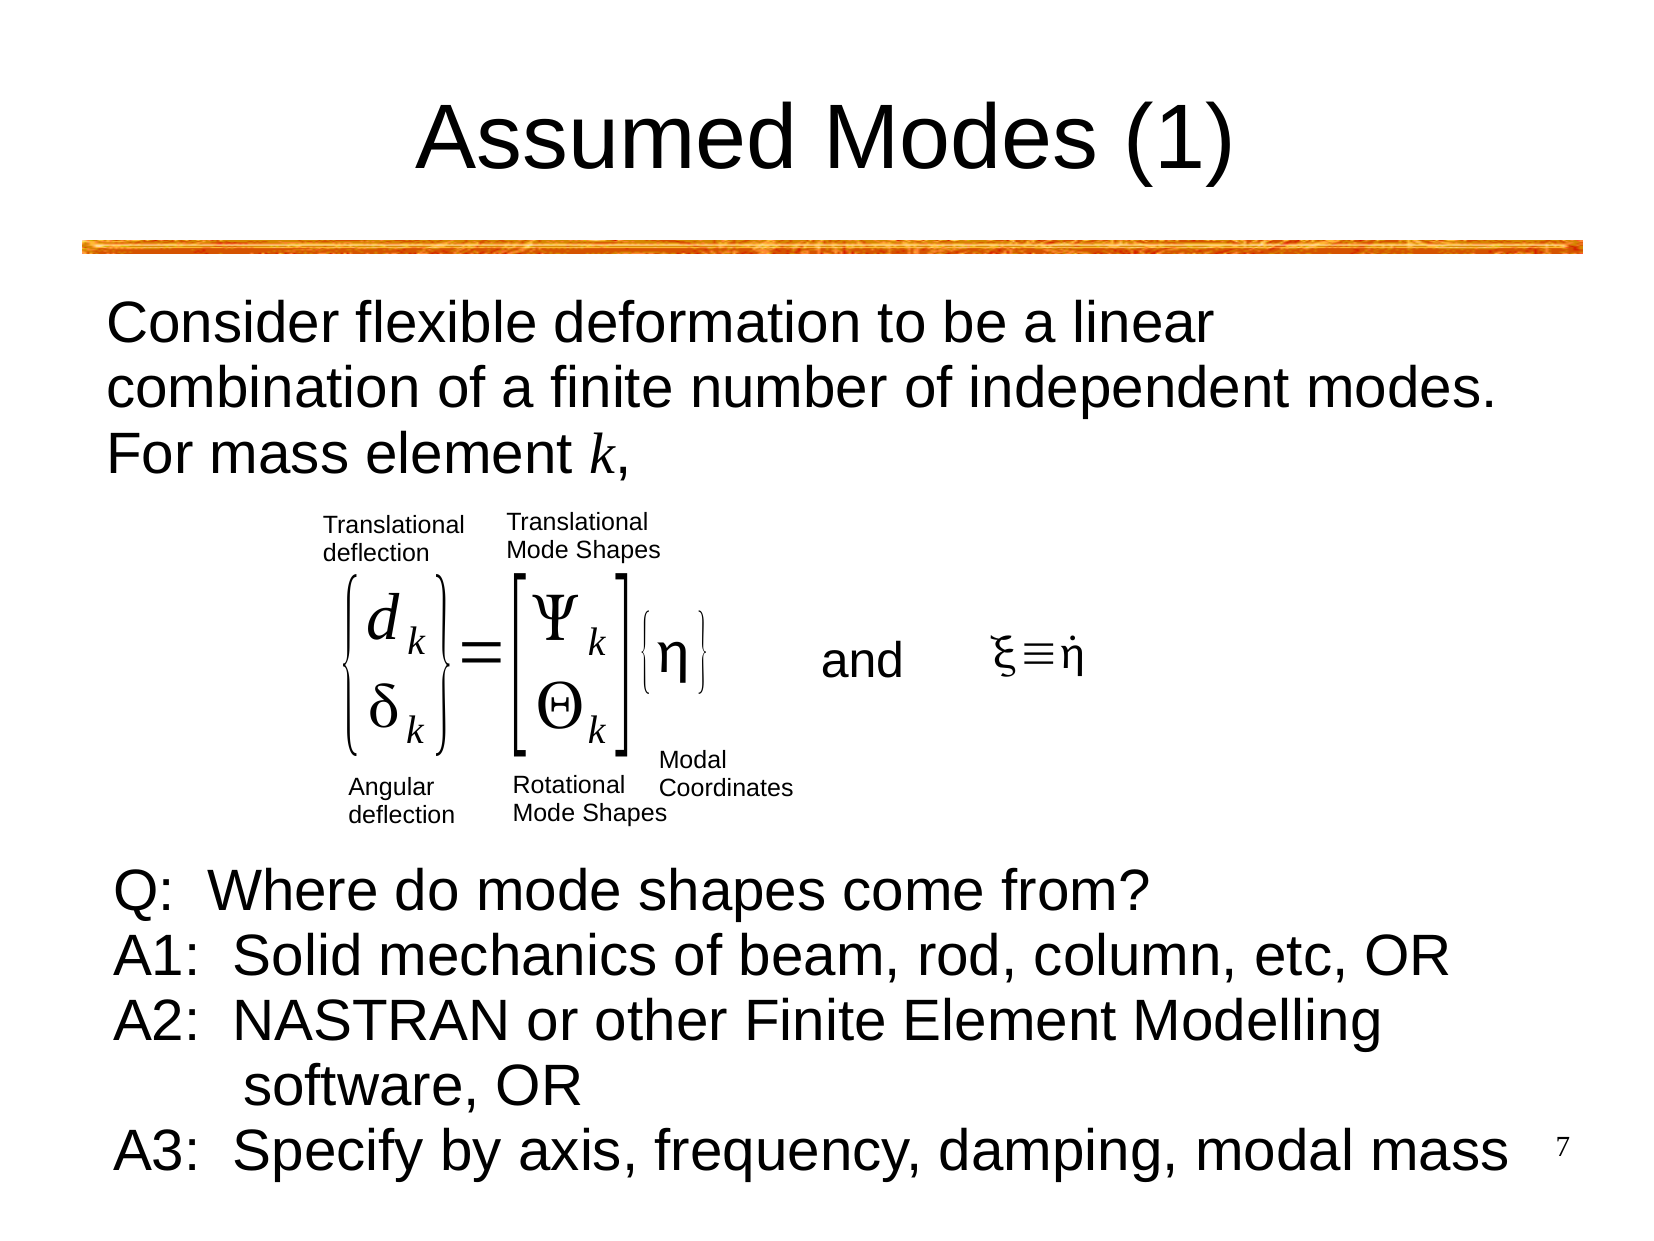

# Assumed Modes (1)
Consider flexible deformation to be a linear combination of a finite number of independent modes. For mass element k,
Translational
Mode Shapes
Translational
deflection
and
Modal
Coordinates
Rotational
Mode Shapes
Angular
deflection
Q: Where do mode shapes come from?
A1: Solid mechanics of beam, rod, column, etc, OR
A2: NASTRAN or other Finite Element Modelling
 software, OR
A3: Specify by axis, frequency, damping, modal mass
7